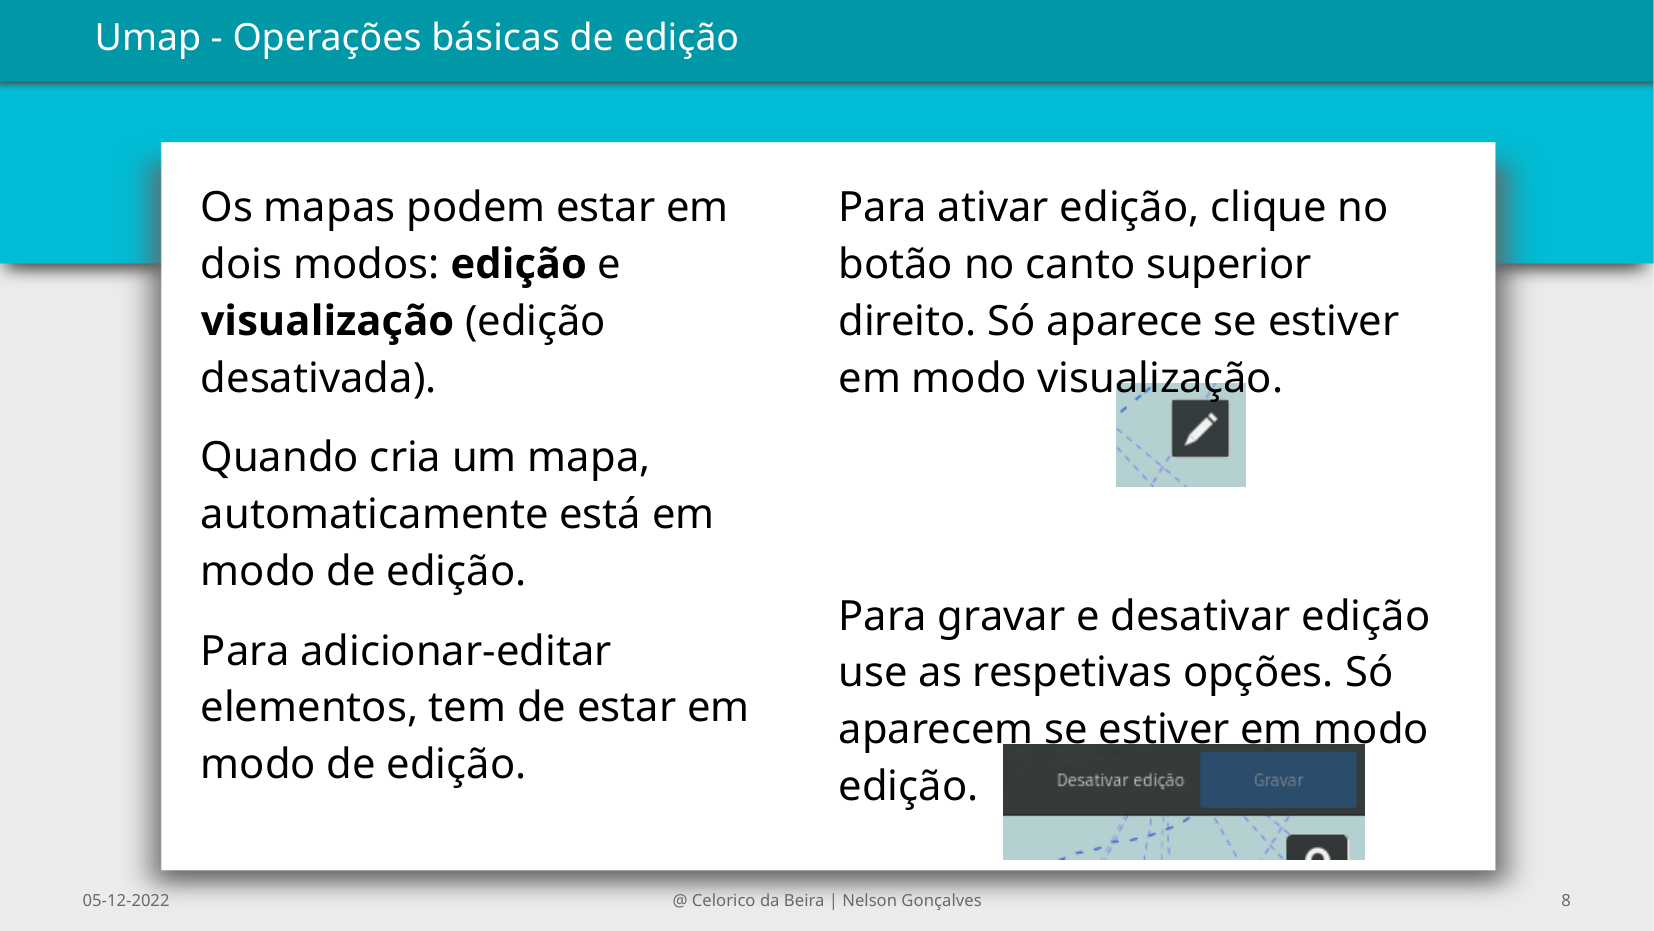

# Umap - Operações básicas de edição
Os mapas podem estar em dois modos: edição e visualização (edição desativada).
Quando cria um mapa, automaticamente está em modo de edição.
Para adicionar-editar elementos, tem de estar em modo de edição.
Para ativar edição, clique no botão no canto superior direito. Só aparece se estiver em modo visualização.
Para gravar e desativar edição use as respetivas opções. Só aparecem se estiver em modo edição.
05-12-2022
@ Celorico da Beira | Nelson Gonçalves
8